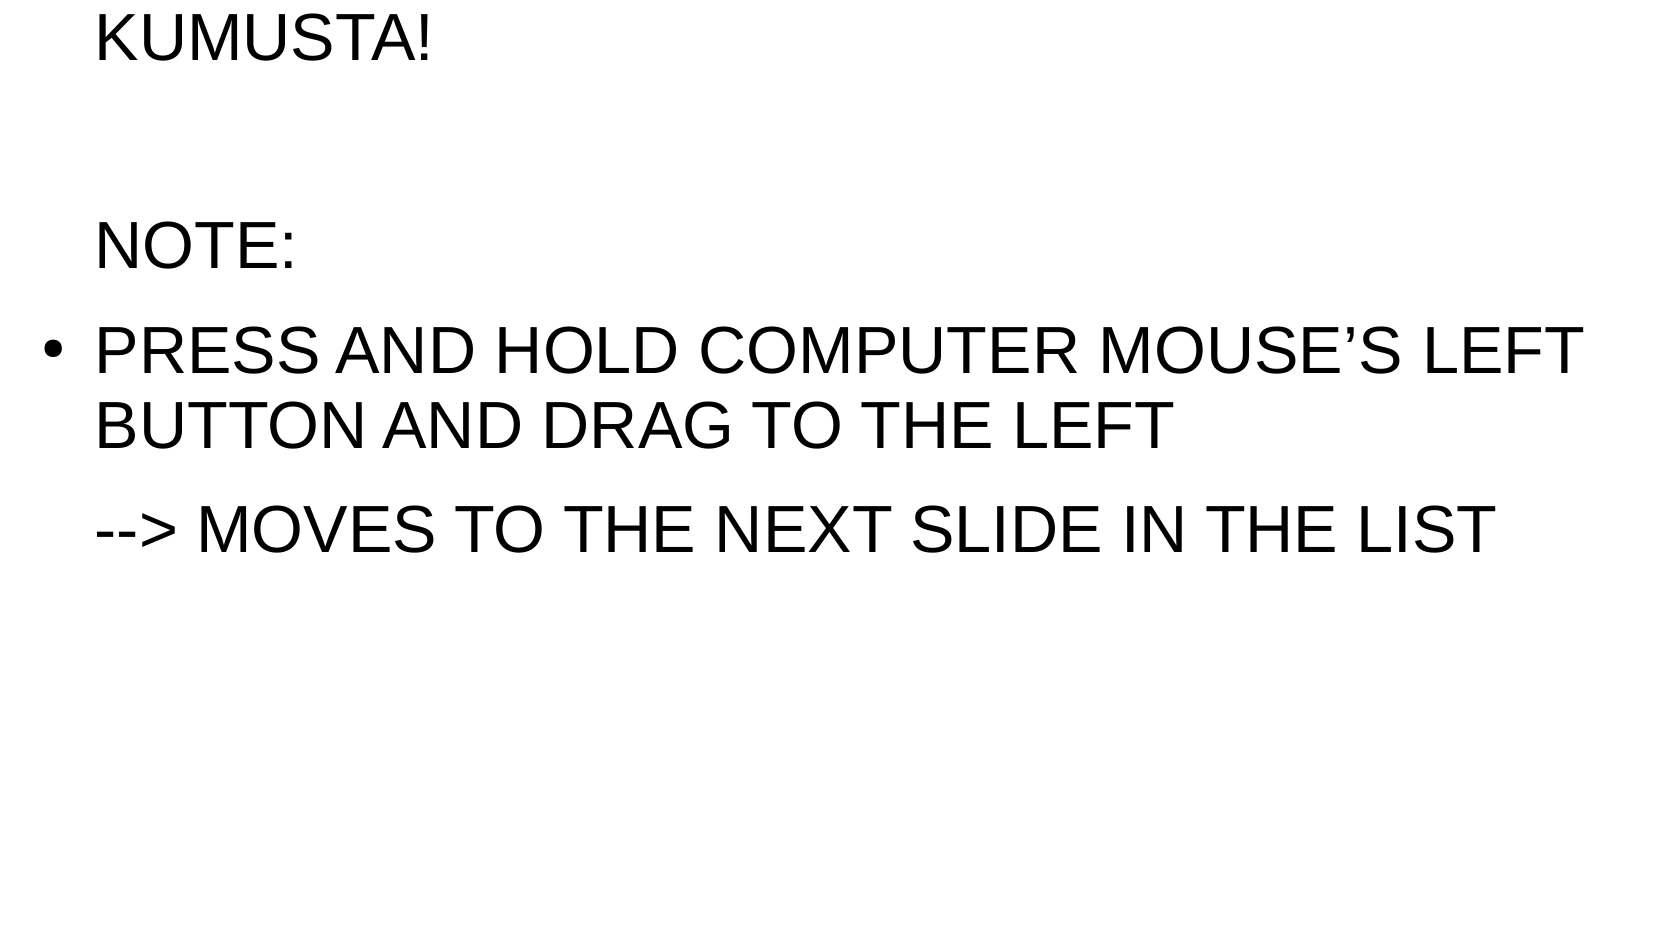

# KUMUSTA!
NOTE:
PRESS AND HOLD COMPUTER MOUSE’S LEFT BUTTON AND DRAG TO THE LEFT
--> MOVES TO THE NEXT SLIDE IN THE LIST